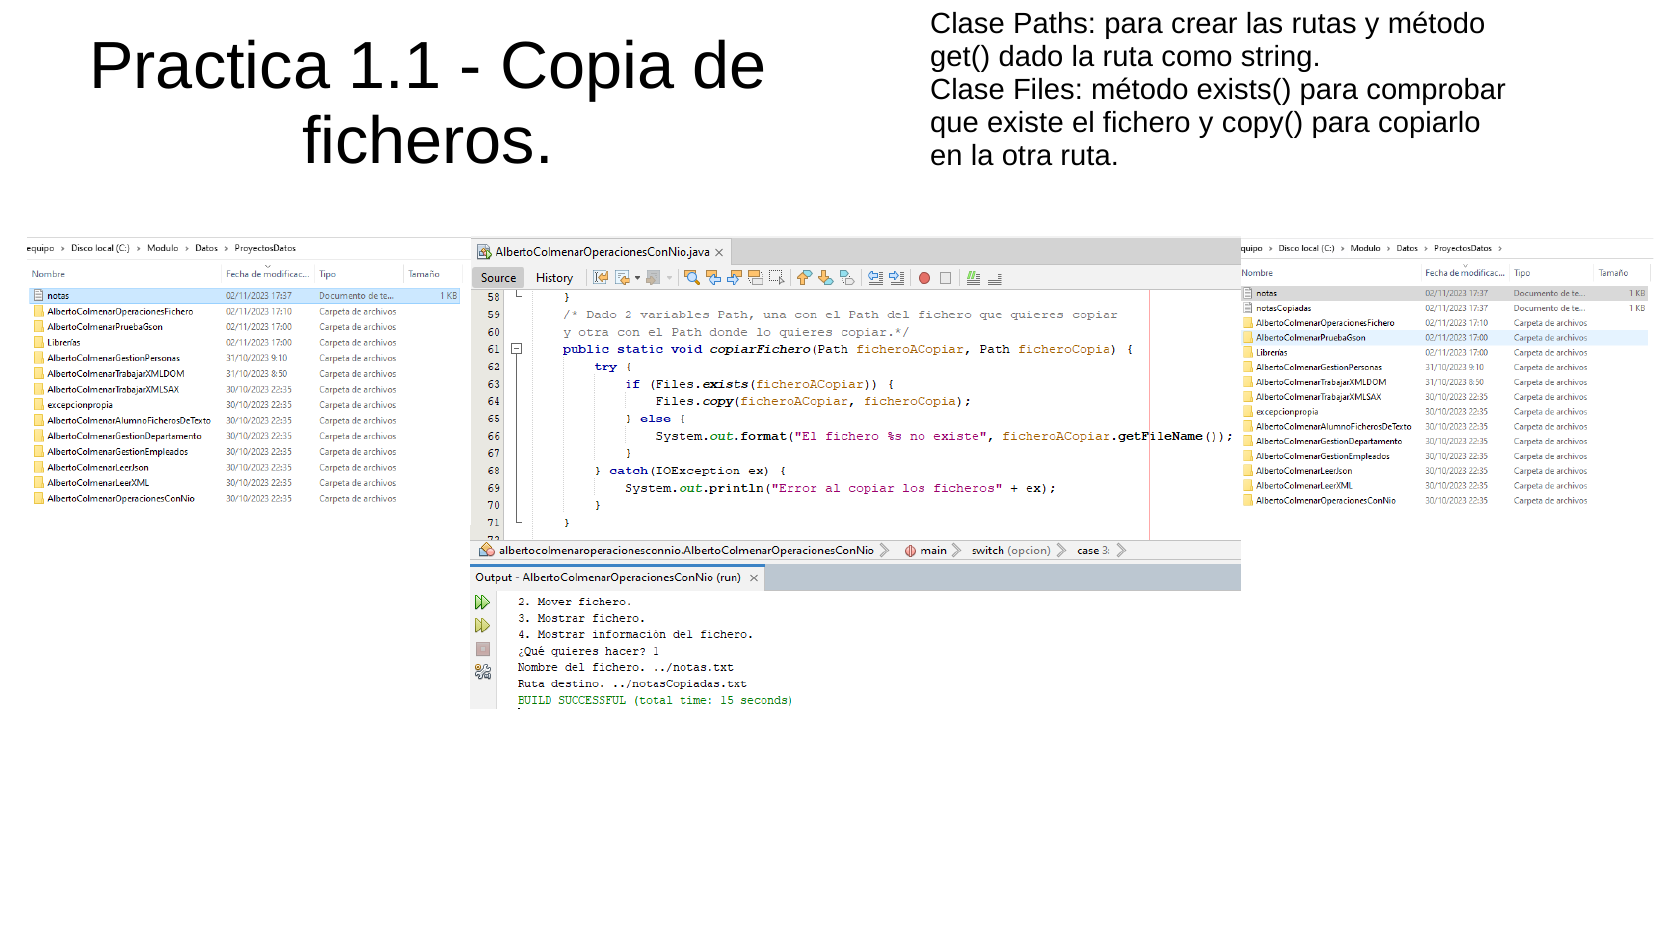

# Practica 1.1 - Copia de ficheros.
Clase Paths: para crear las rutas y método get() dado la ruta como string.
Clase Files: método exists() para comprobar que existe el fichero y copy() para copiarlo en la otra ruta.